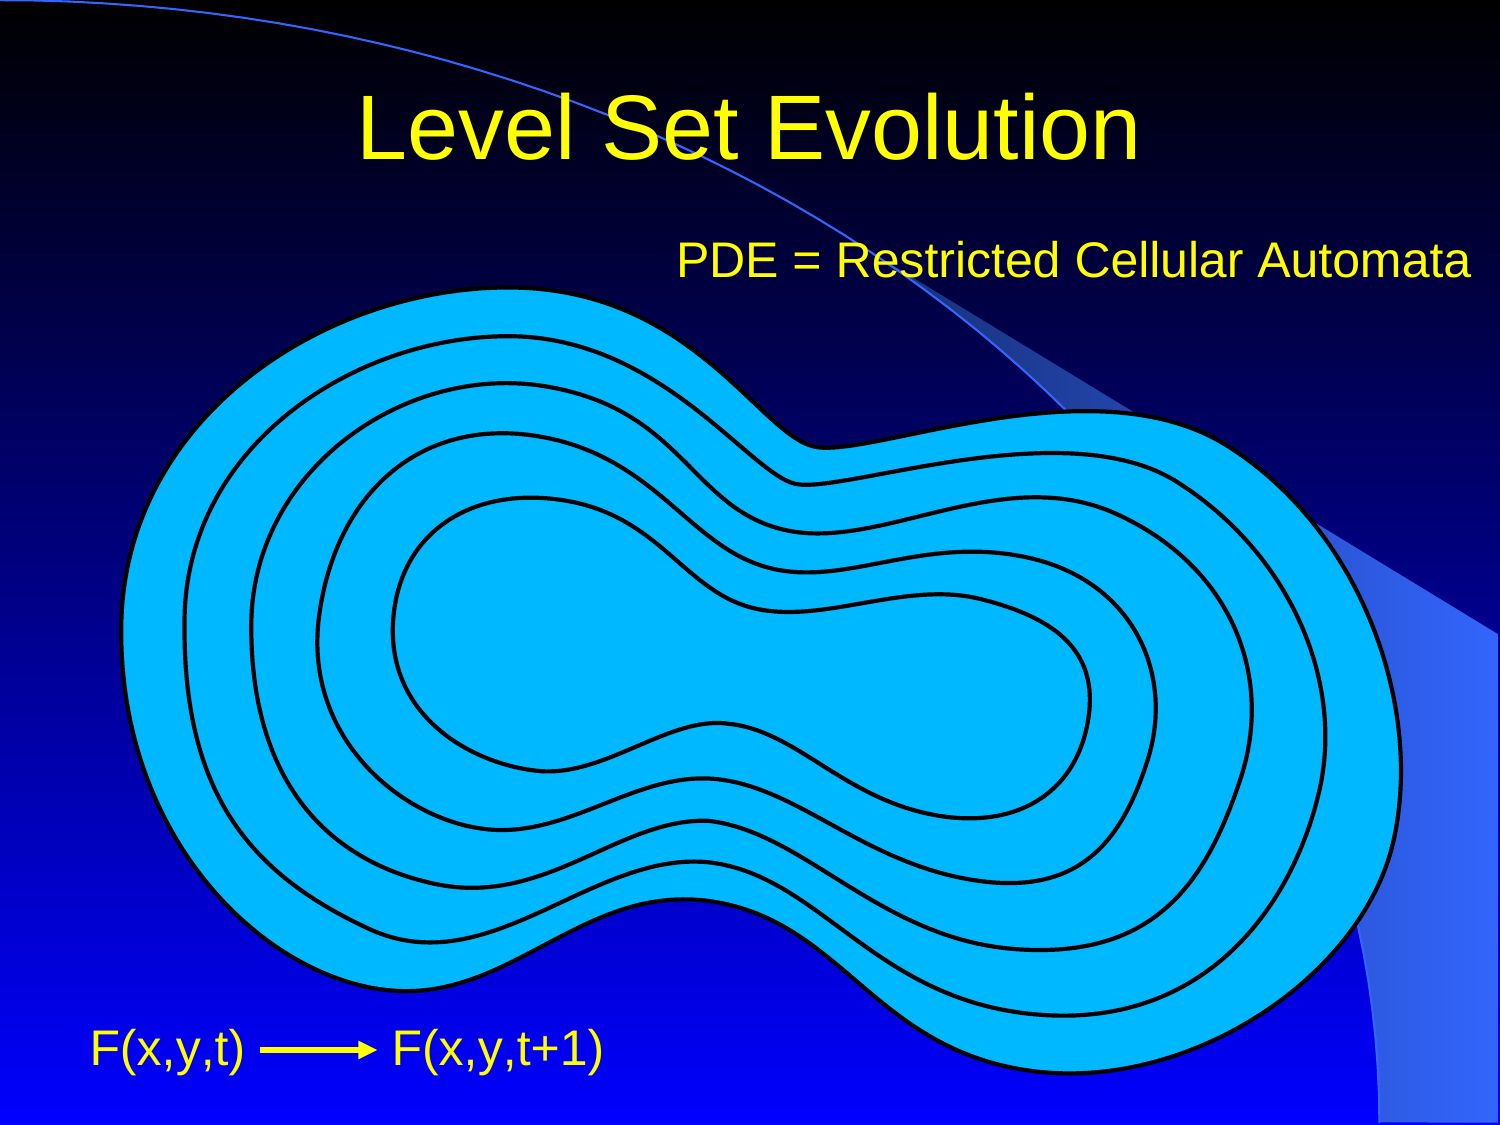

# Level Set Evolution
PDE = Restricted Cellular Automata
F(x,y,t)
F(x,y,t+1)